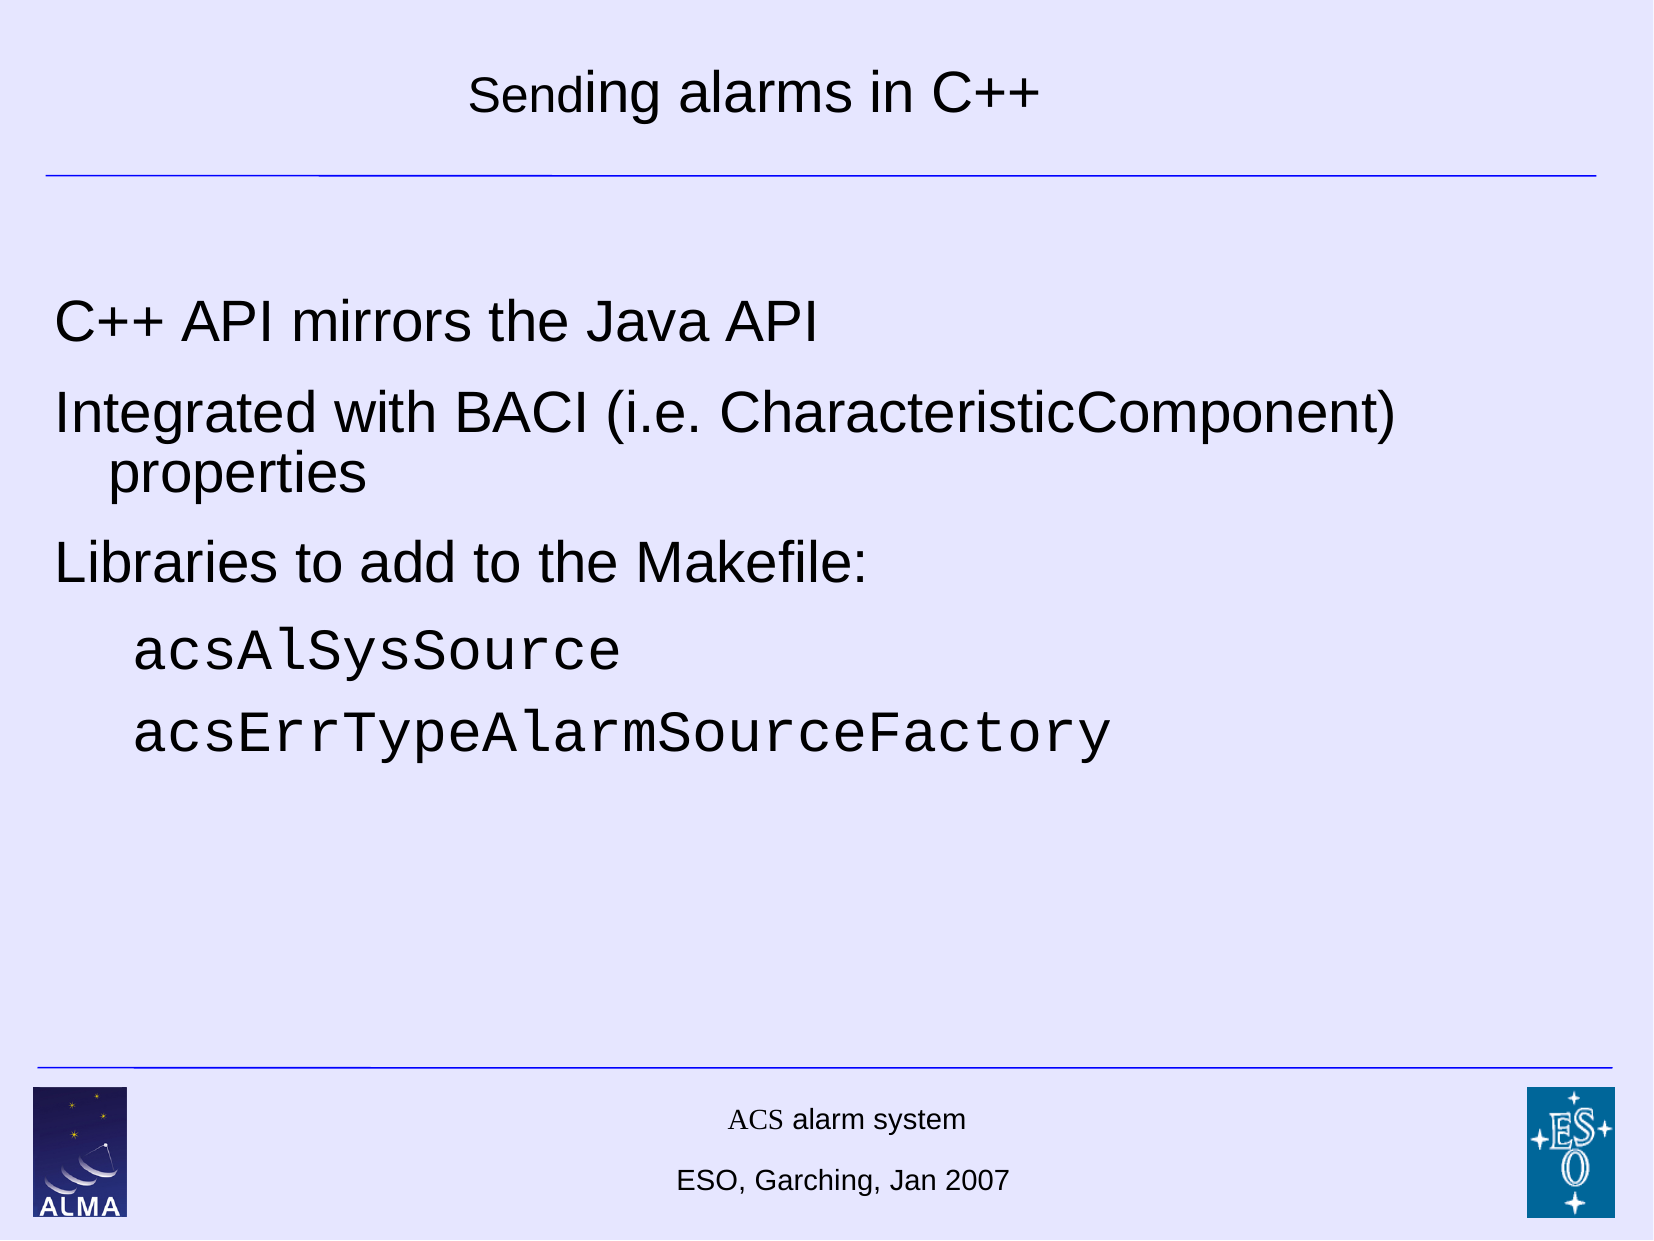

# Sending alarms in C++
C++ API mirrors the Java API
Integrated with BACI (i.e. CharacteristicComponent) properties
Libraries to add to the Makefile:
acsAlSysSource
acsErrTypeAlarmSourceFactory